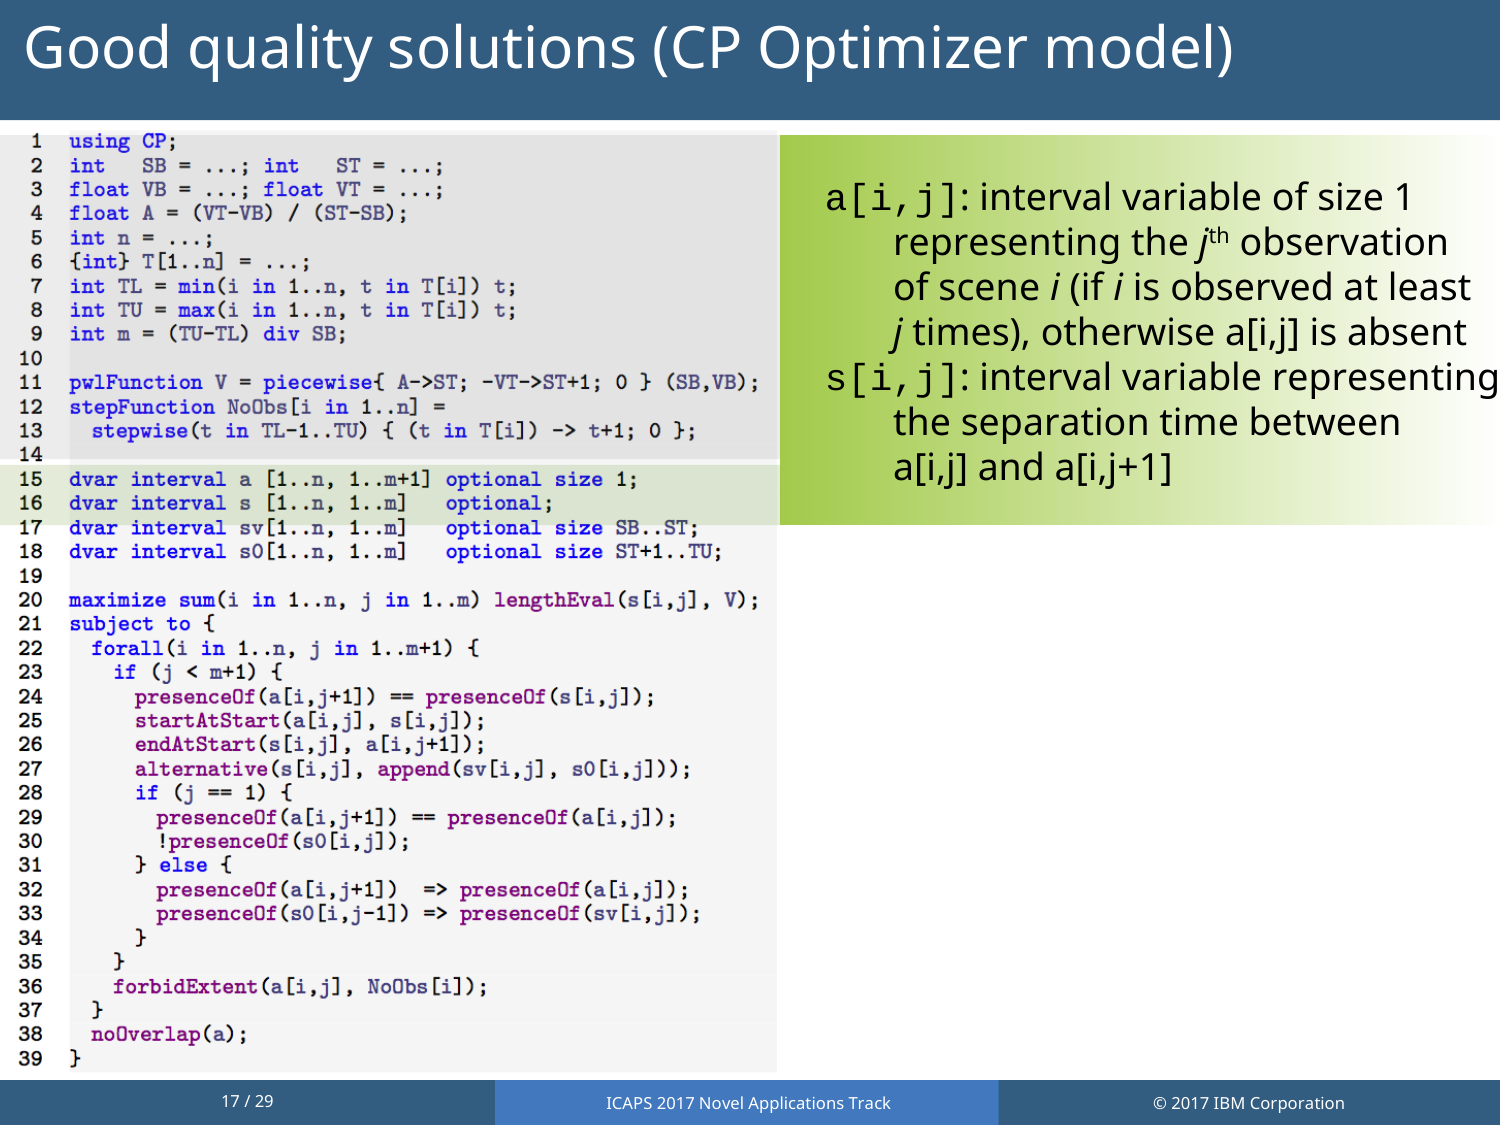

# Good quality solutions (CP Optimizer model)
a[i,j]: interval variable of size 1
 representing the jth observation
 of scene i (if i is observed at least
 j times), otherwise a[i,j] is absent
s[i,j]: interval variable representing
 the separation time between
 a[i,j] and a[i,j+1]